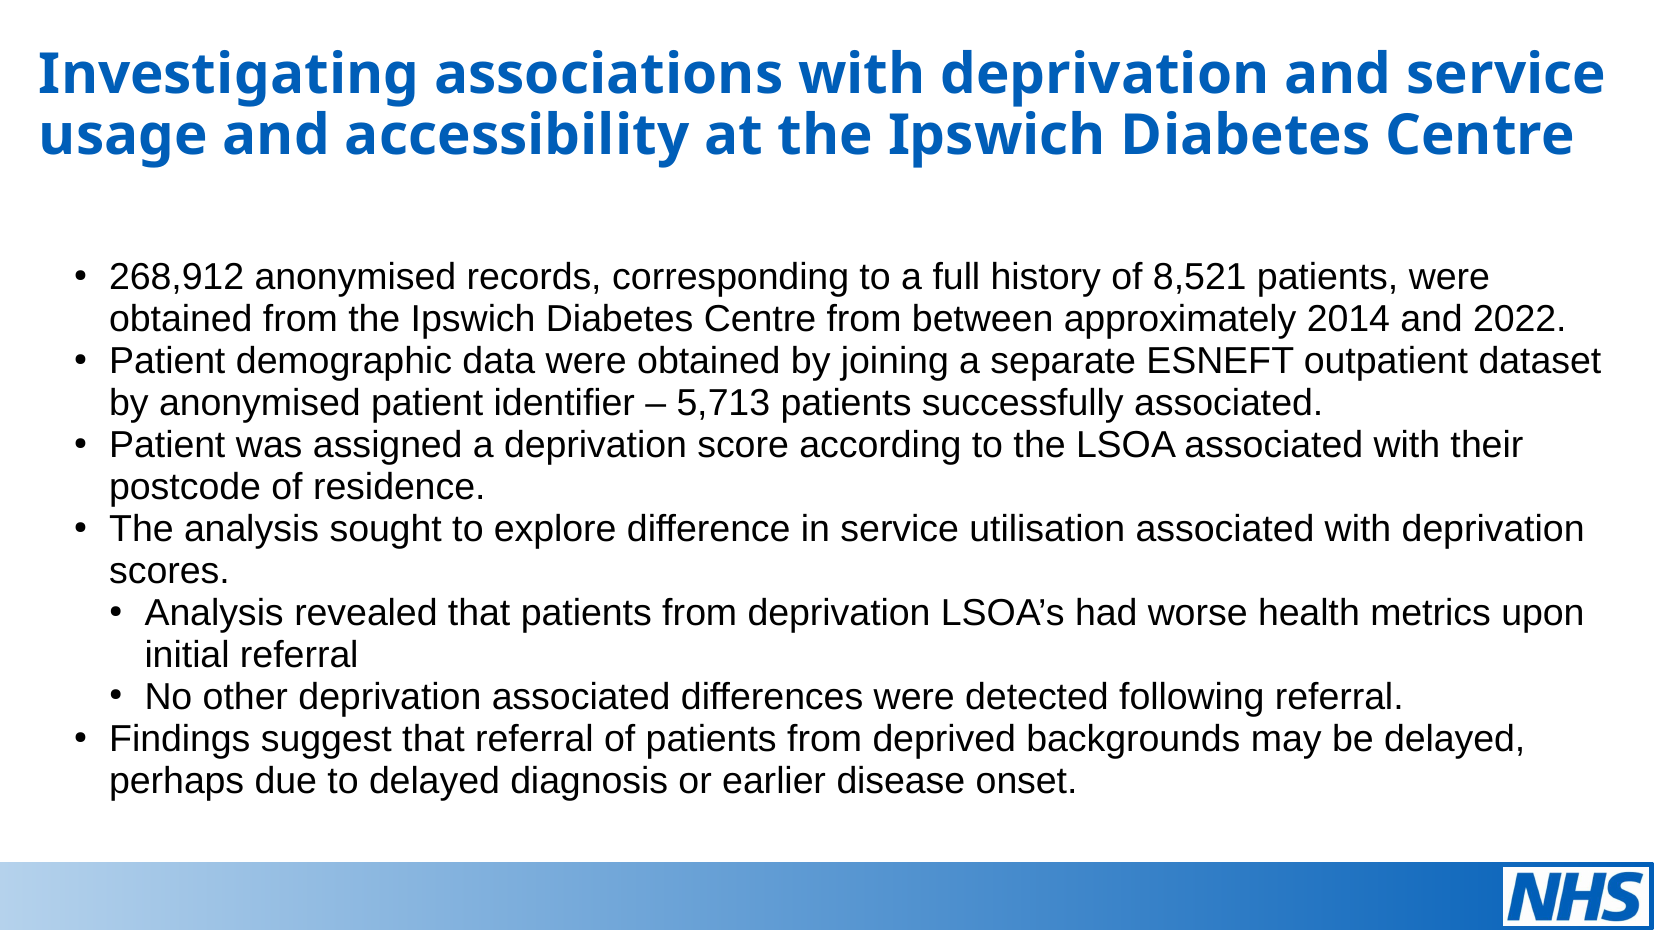

Investigating associations with deprivation and service usage and accessibility at the Ipswich Diabetes Centre
268,912 anonymised records, corresponding to a full history of 8,521 patients, were obtained from the Ipswich Diabetes Centre from between approximately 2014 and 2022.
Patient demographic data were obtained by joining a separate ESNEFT outpatient dataset by anonymised patient identifier – 5,713 patients successfully associated.
Patient was assigned a deprivation score according to the LSOA associated with their postcode of residence.
The analysis sought to explore difference in service utilisation associated with deprivation scores.
Analysis revealed that patients from deprivation LSOA’s had worse health metrics upon initial referral
No other deprivation associated differences were detected following referral.
Findings suggest that referral of patients from deprived backgrounds may be delayed, perhaps due to delayed diagnosis or earlier disease onset.